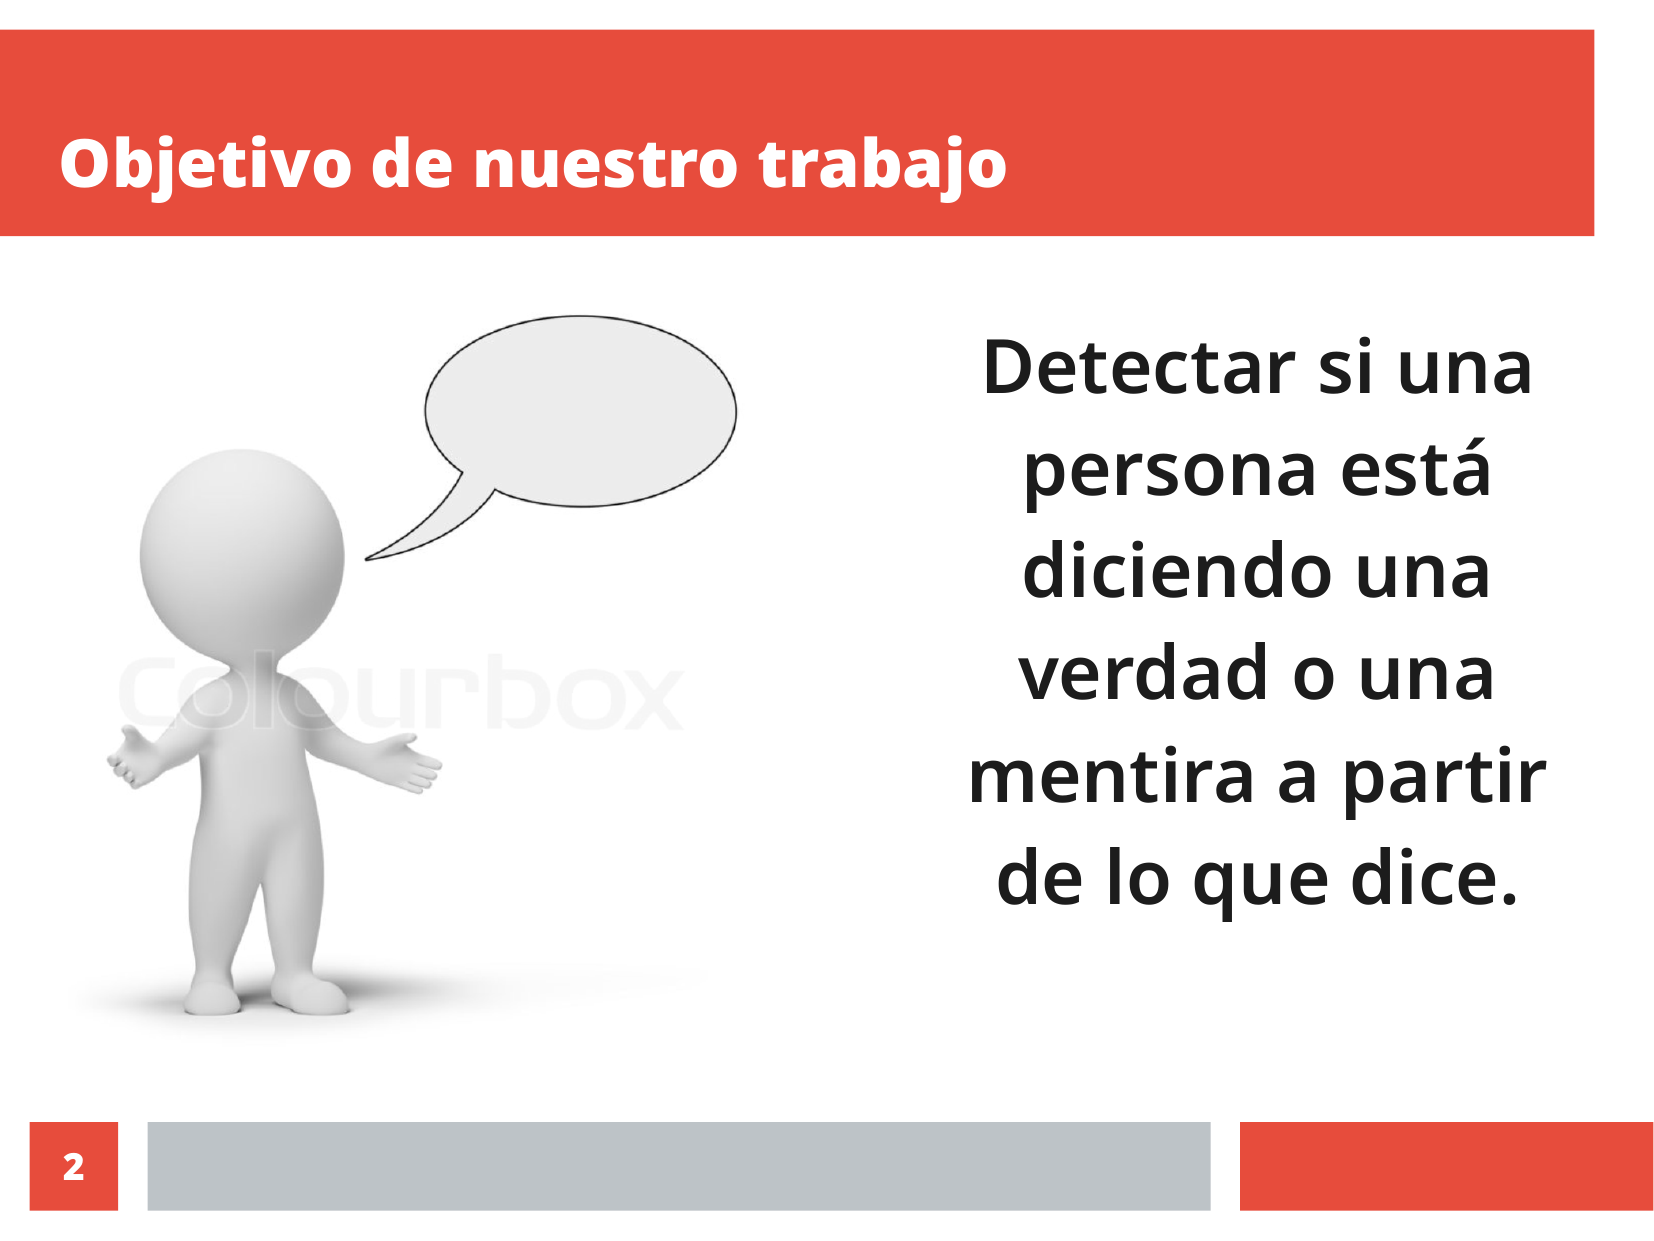

# Objetivo de nuestro trabajo
Detectar si una persona está diciendo una verdad o una mentira a partir de lo que dice.
2